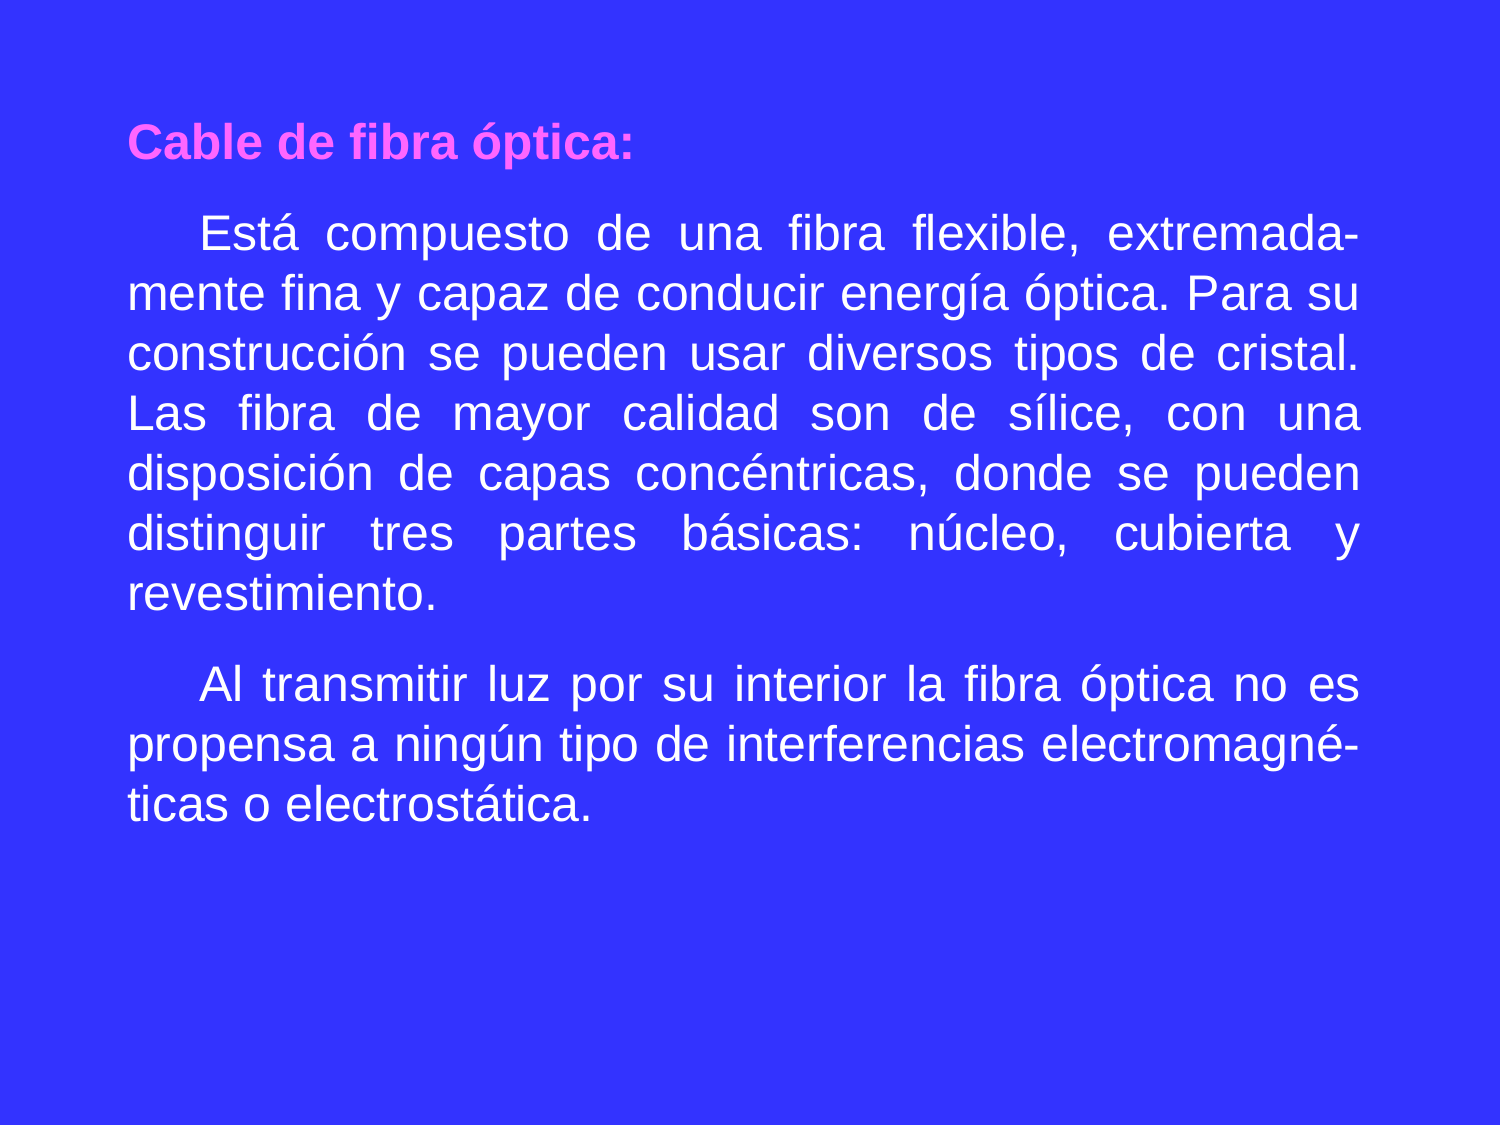

Cable de fibra óptica:
	Está compuesto de una fibra flexible, extremada-mente fina y capaz de conducir energía óptica. Para su construcción se pueden usar diversos tipos de cristal. Las fibra de mayor calidad son de sílice, con una disposición de capas concéntricas, donde se pueden distinguir tres partes básicas: núcleo, cubierta y revestimiento.
	Al transmitir luz por su interior la fibra óptica no es propensa a ningún tipo de interferencias electromagné- ticas o electrostática.